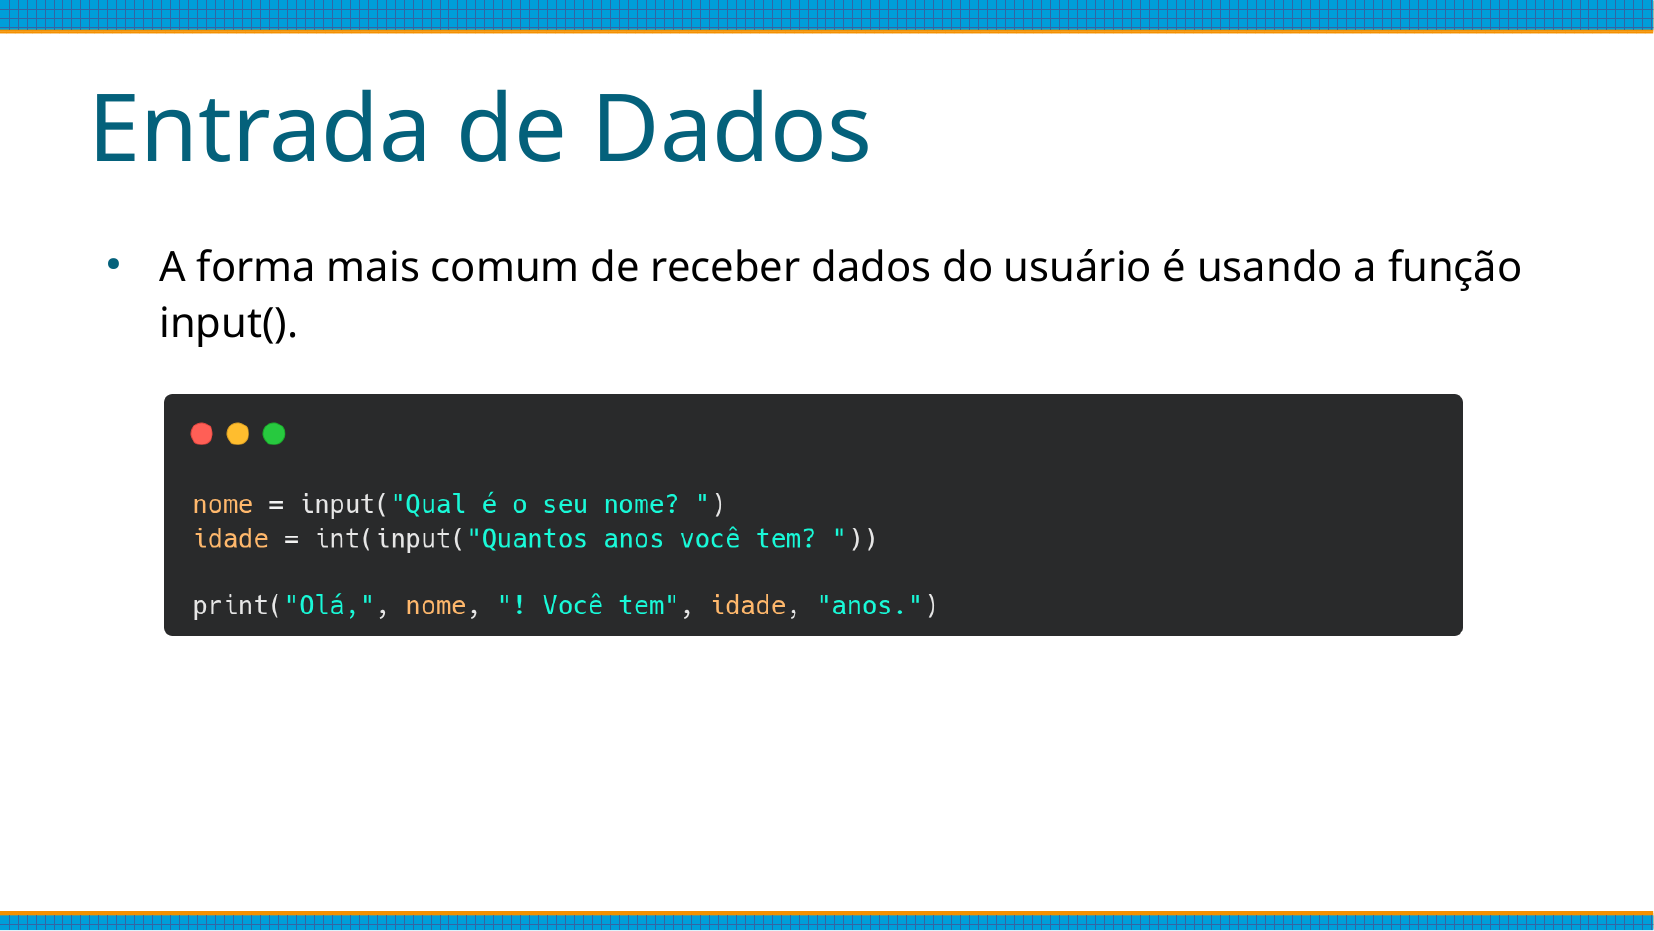

# Entrada de Dados
A forma mais comum de receber dados do usuário é usando a função input().